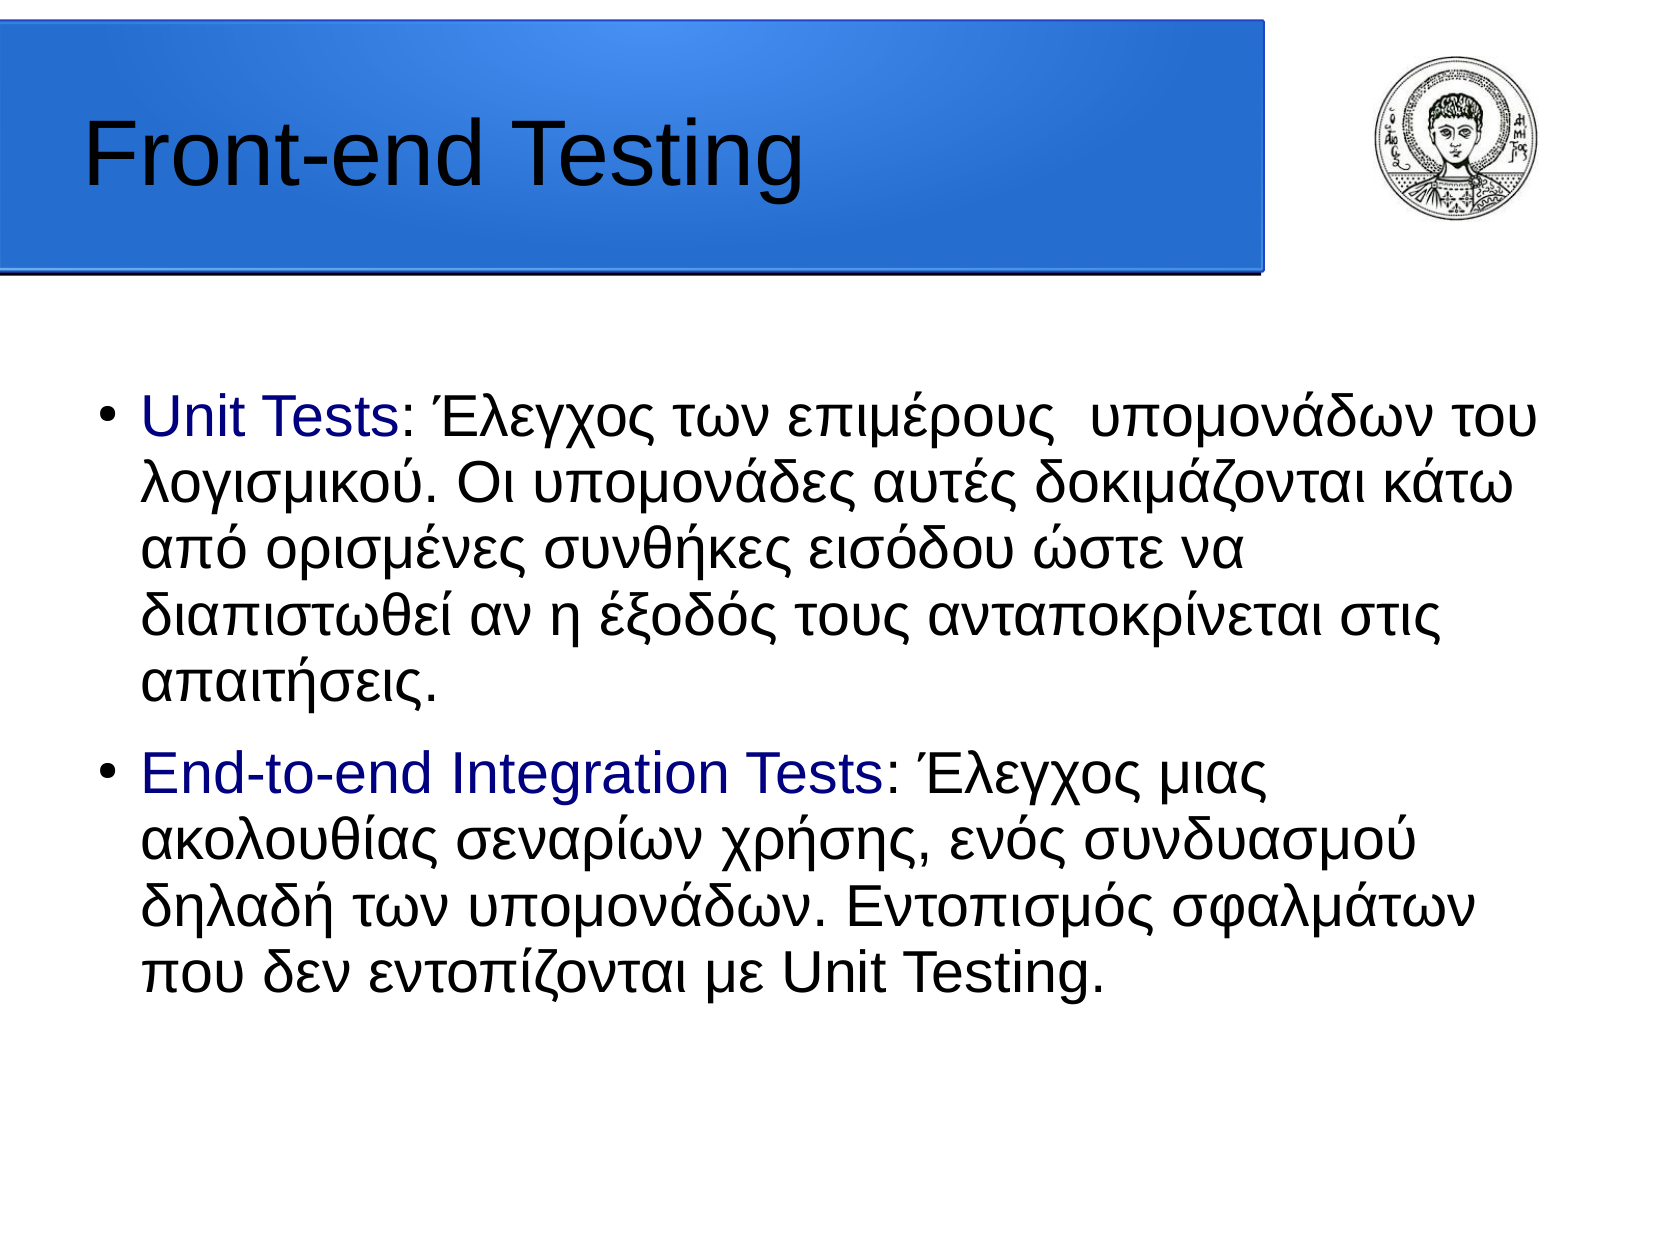

# Front-end Testing
Unit Tests: Έλεγχος των επιμέρους υπομονάδων του λογισμικού. Οι υπομονάδες αυτές δοκιμάζονται κάτω από ορισμένες συνθήκες εισόδου ώστε να διαπιστωθεί αν η έξοδός τους ανταποκρίνεται στις απαιτήσεις.
End-to-end Integration Tests: Έλεγχος μιας ακολουθίας σεναρίων χρήσης, ενός συνδυασμού δηλαδή των υπομονάδων. Εντοπισμός σφαλμάτων που δεν εντοπίζονται με Unit Testing.